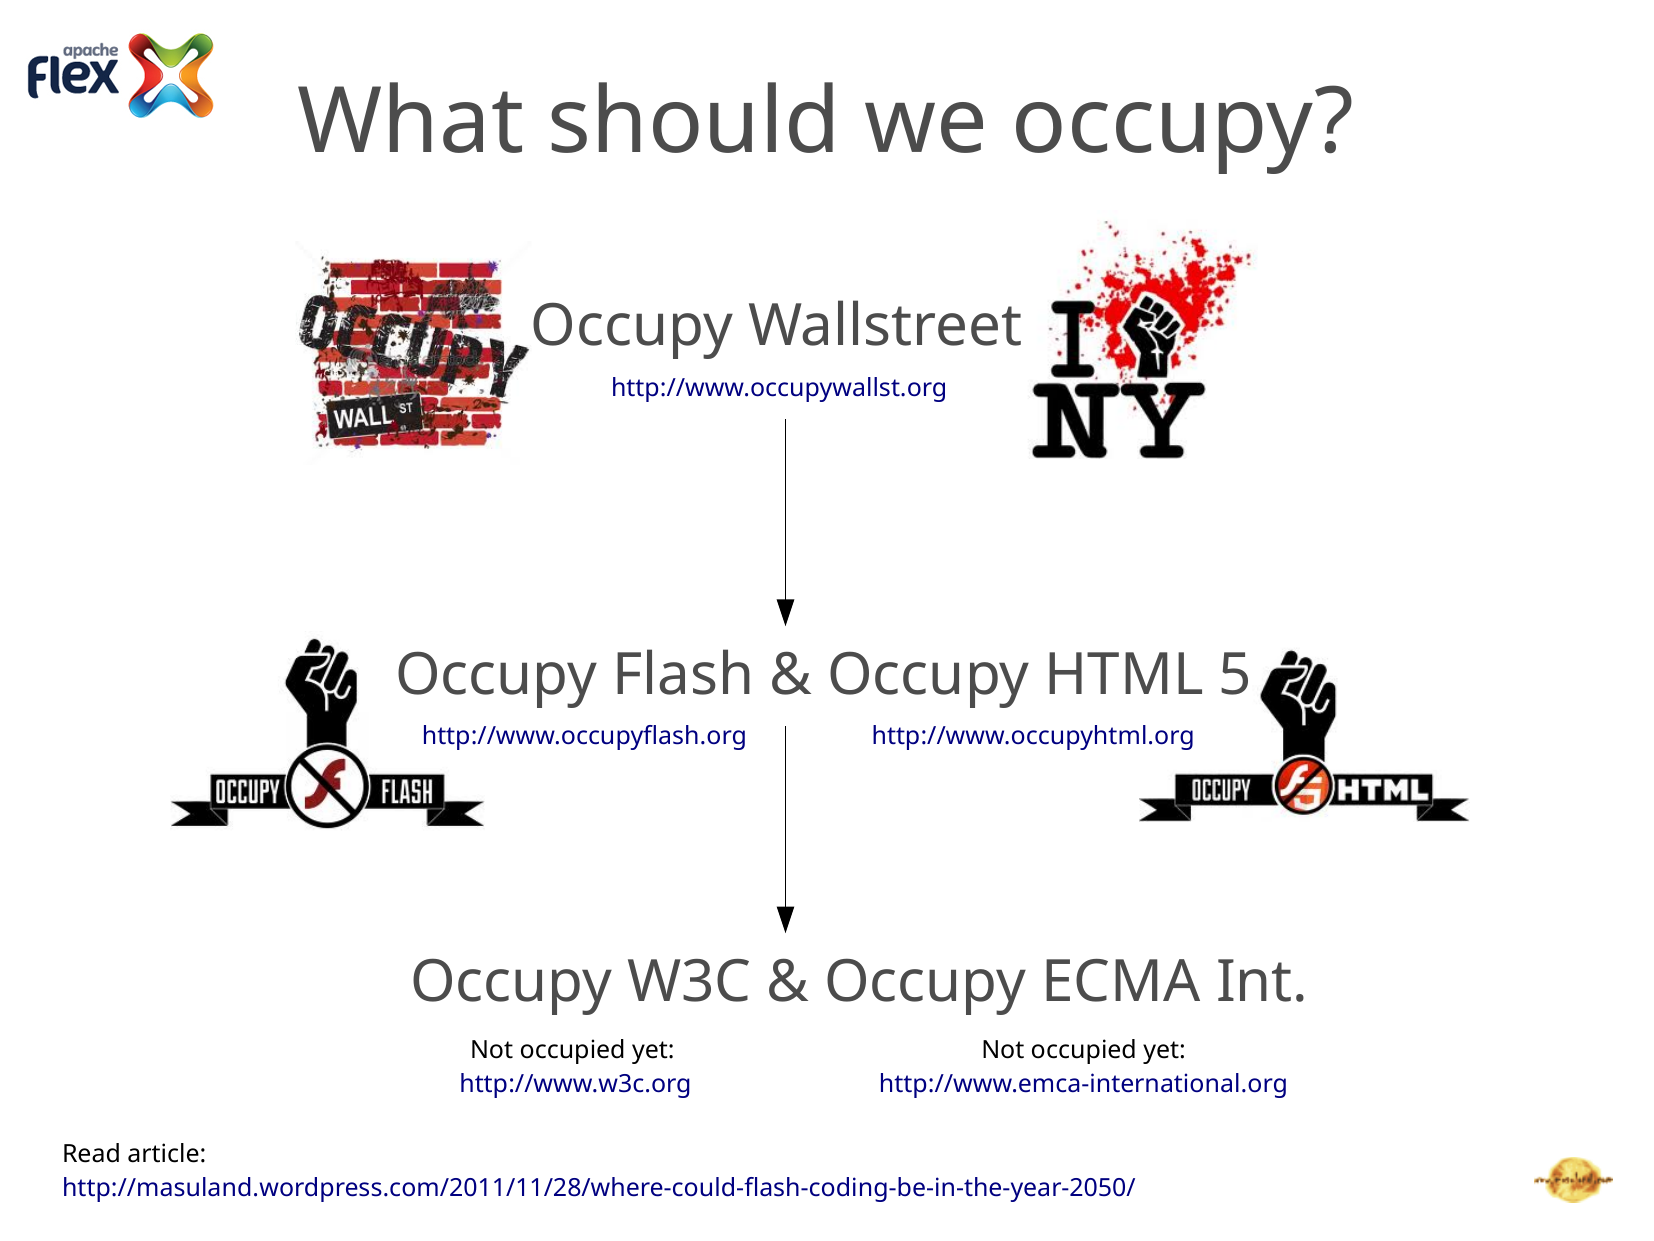

# What should we occupy?
Occupy Wallstreet
http://www.occupywallst.org
Occupy Flash & Occupy HTML 5
http://www.occupyflash.org
http://www.occupyhtml.org
Occupy W3C & Occupy ECMA Int.
Not occupied yet:
http://www.w3c.org
Not occupied yet:
http://www.emca-international.org
Read article:
http://masuland.wordpress.com/2011/11/28/where-could-flash-coding-be-in-the-year-2050/